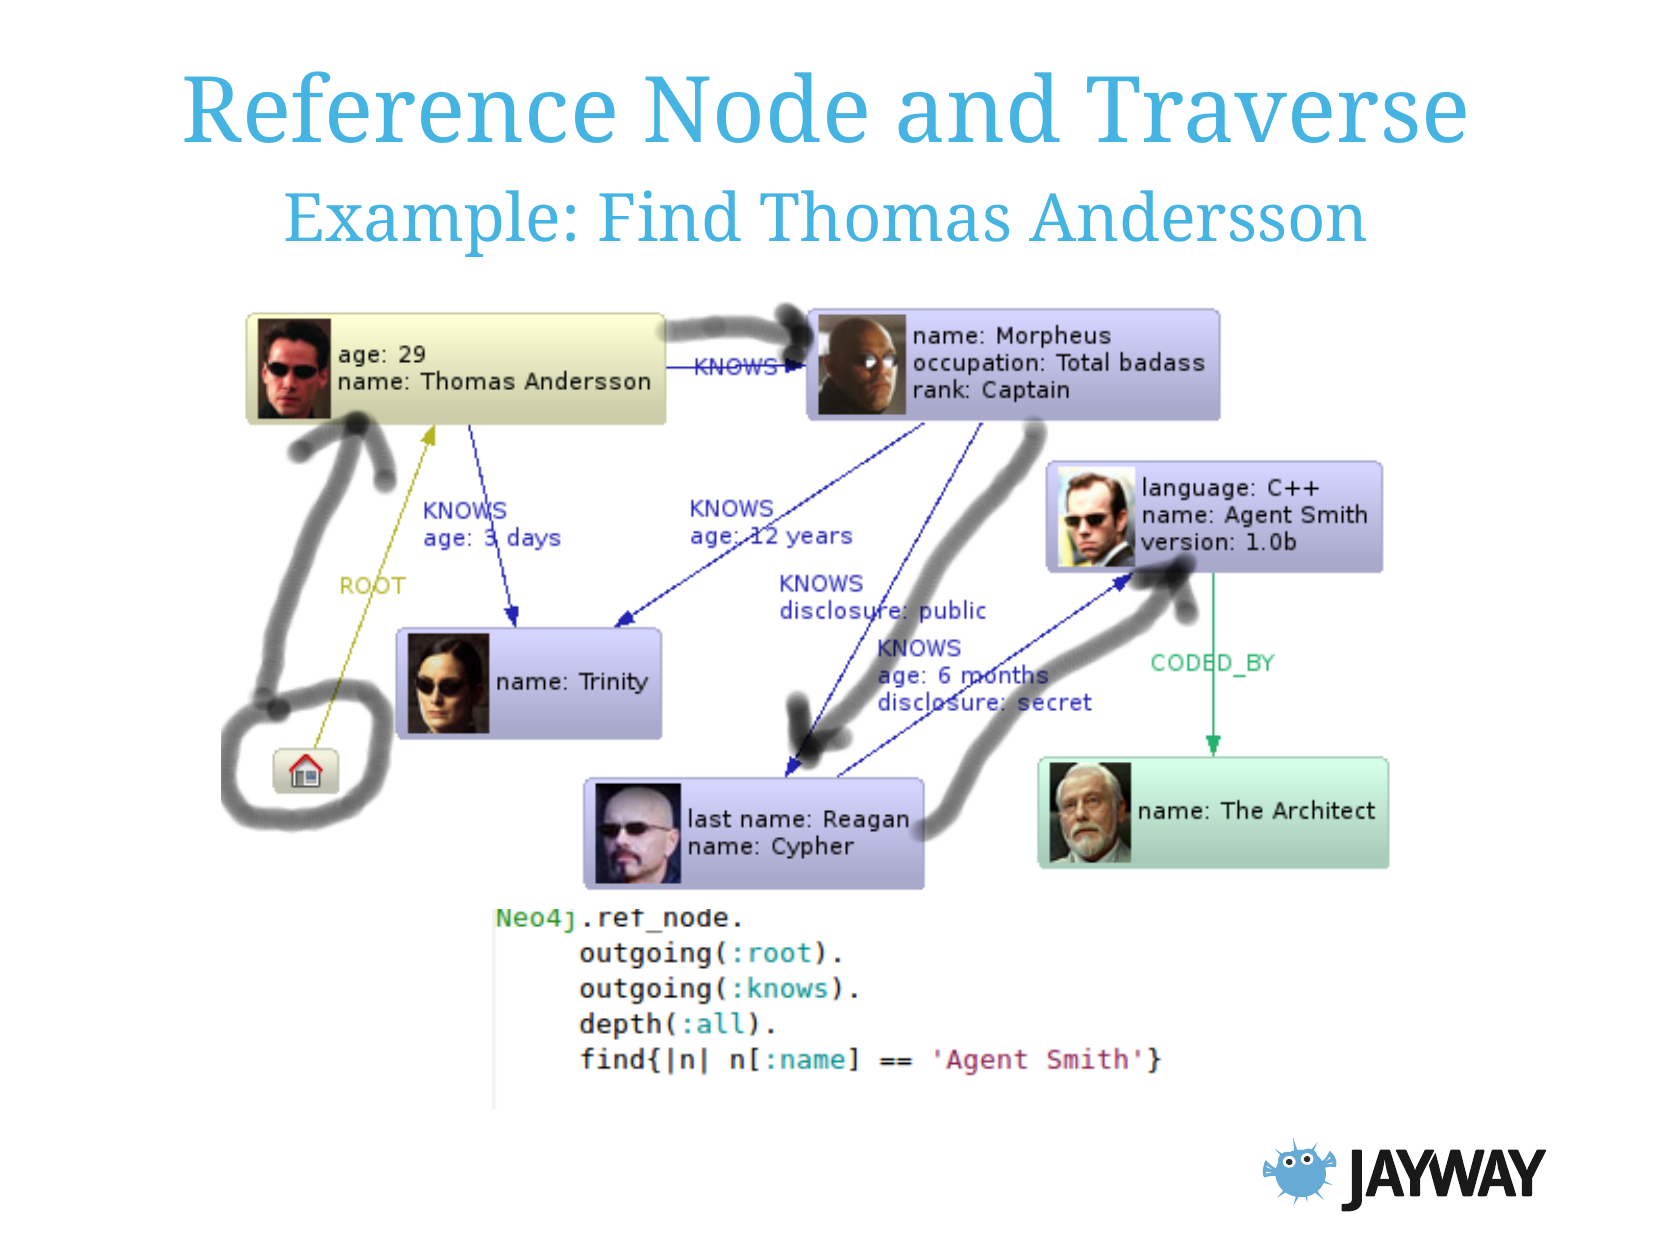

# Reference Node and Traverse Example: Find Thomas Andersson